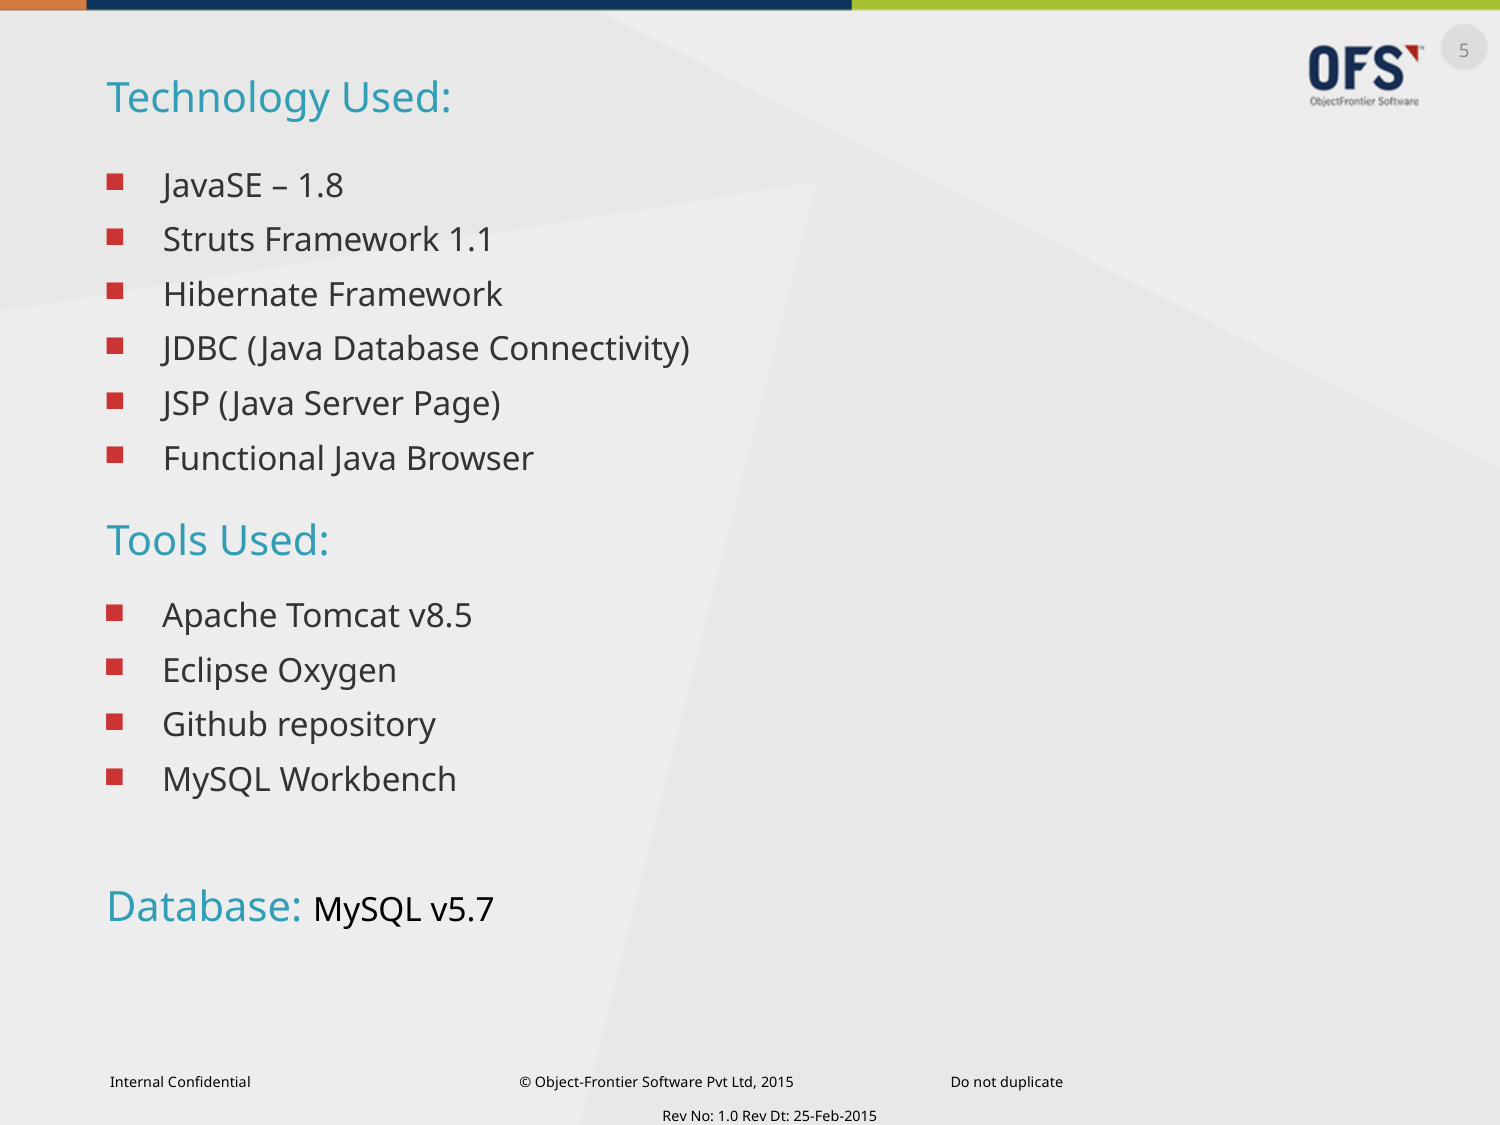

# Technology Used:
JavaSE – 1.8
Struts Framework 1.1
Hibernate Framework
JDBC (Java Database Connectivity)
JSP (Java Server Page)
Functional Java Browser
Tools Used:
Apache Tomcat v8.5
Eclipse Oxygen
Github repository
MySQL Workbench
Database: MySQL v5.7